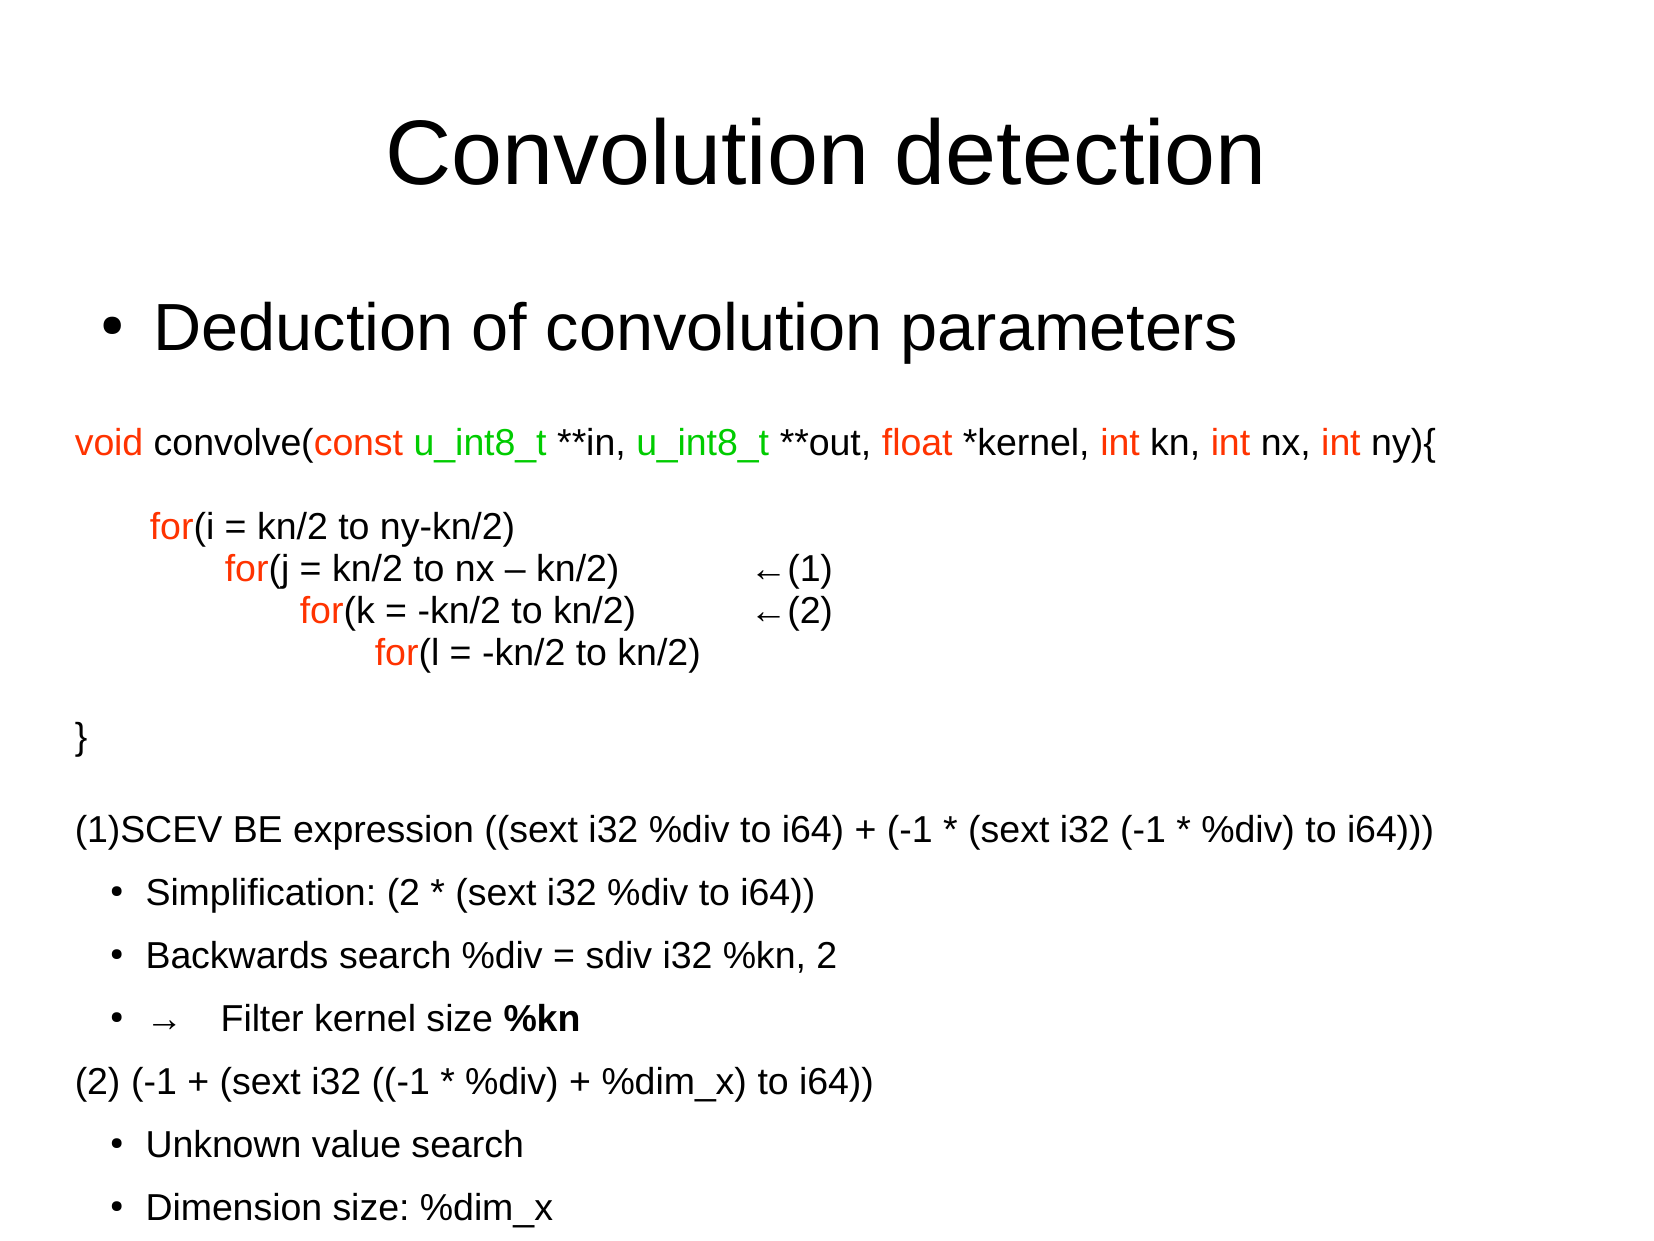

# Convolution detection
Deduction of convolution parameters
void convolve(const u_int8_t **in, u_int8_t **out, float *kernel, int kn, int nx, int ny){
	for(i = kn/2 to ny-kn/2)
		for(j = kn/2 to nx – kn/2)		←(1)
			for(k = -kn/2 to kn/2)		←(2)
				for(l = -kn/2 to kn/2)
}
SCEV BE expression ((sext i32 %div to i64) + (-1 * (sext i32 (-1 * %div) to i64)))
Simplification: (2 * (sext i32 %div to i64))
Backwards search %div = sdiv i32 %kn, 2
→ 	Filter kernel size %kn
 (-1 + (sext i32 ((-1 * %div) + %dim_x) to i64))
Unknown value search
Dimension size: %dim_x